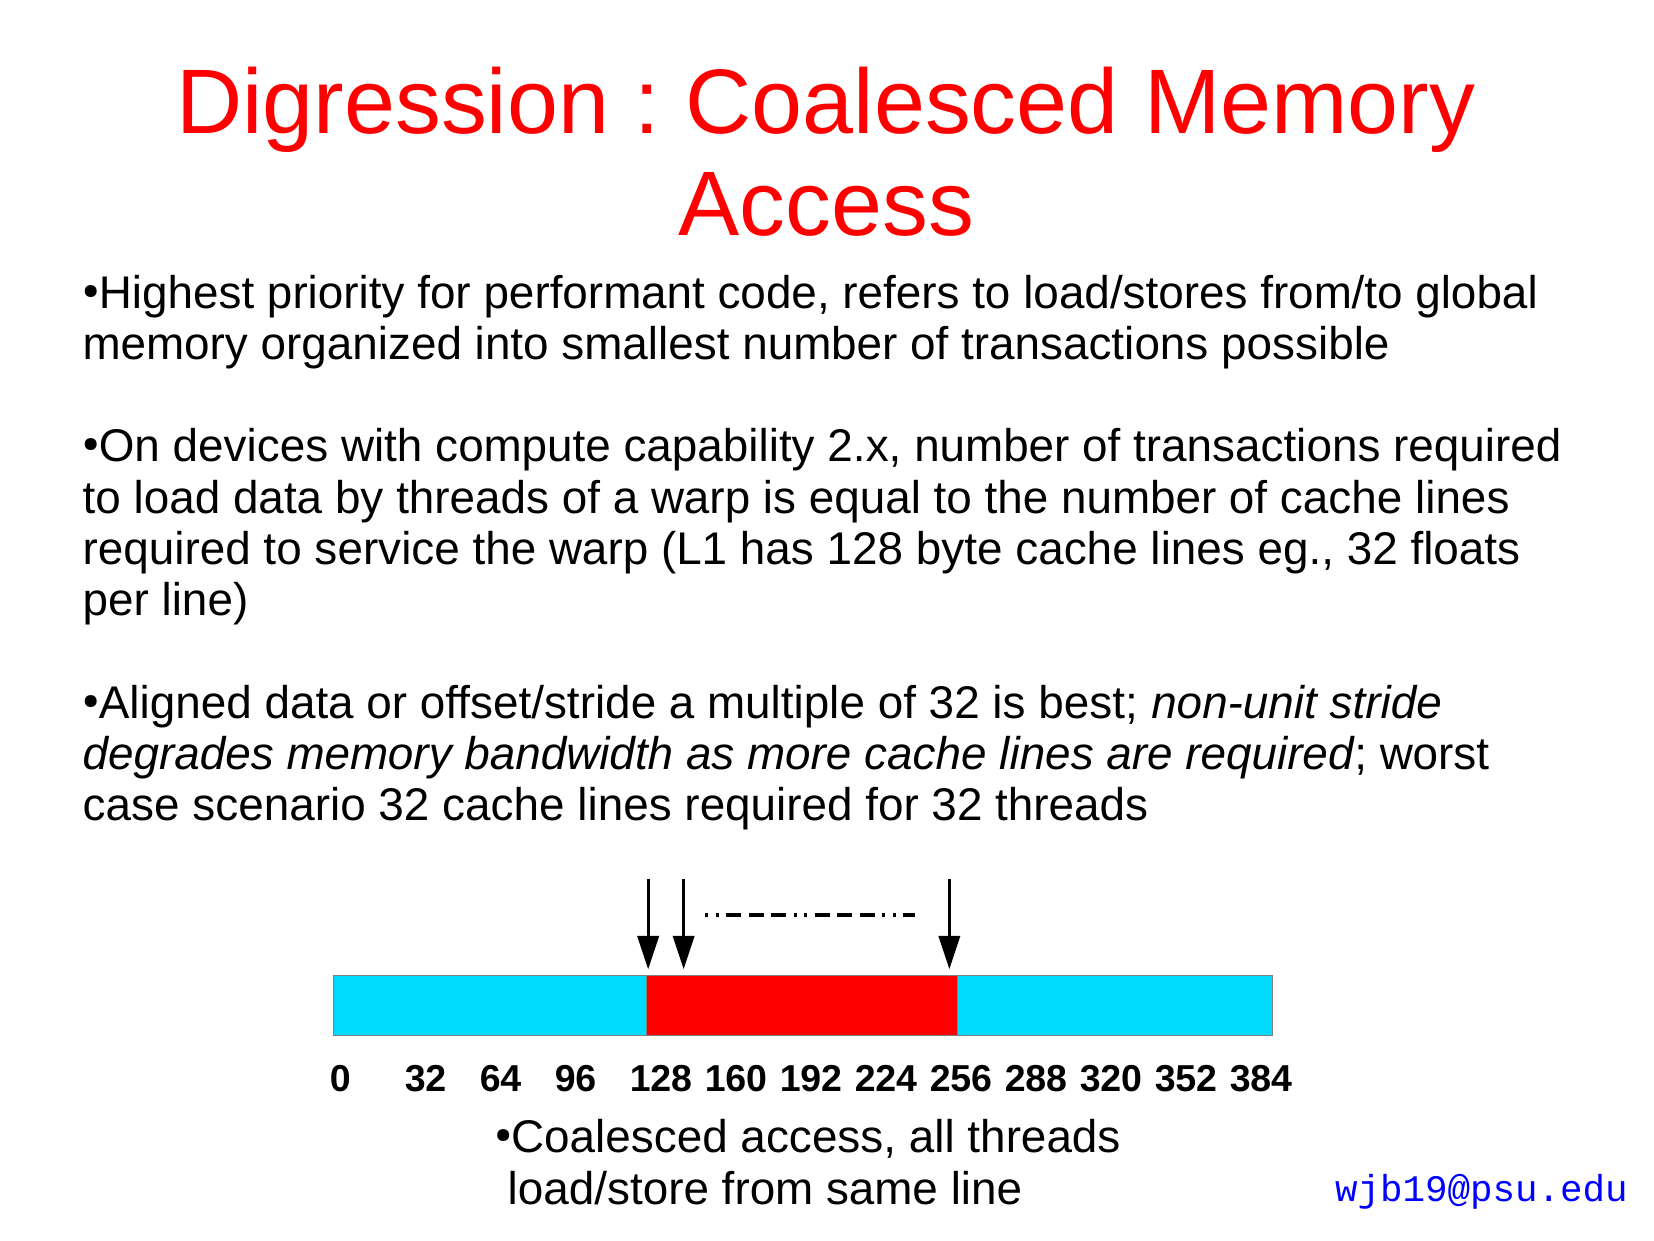

# Digression : Coalesced Memory Access
Highest priority for performant code, refers to load/stores from/to global memory organized into smallest number of transactions possible
On devices with compute capability 2.x, number of transactions required to load data by threads of a warp is equal to the number of cache lines required to service the warp (L1 has 128 byte cache lines eg., 32 floats per line)
Aligned data or offset/stride a multiple of 32 is best; non-unit stride degrades memory bandwidth as more cache lines are required; worst case scenario 32 cache lines required for 32 threads
0	32	64	96	128 	160 	192 	224 	256 	288 	320 	352 	384
Coalesced access, all threads load/store from same line
wjb19@psu.edu